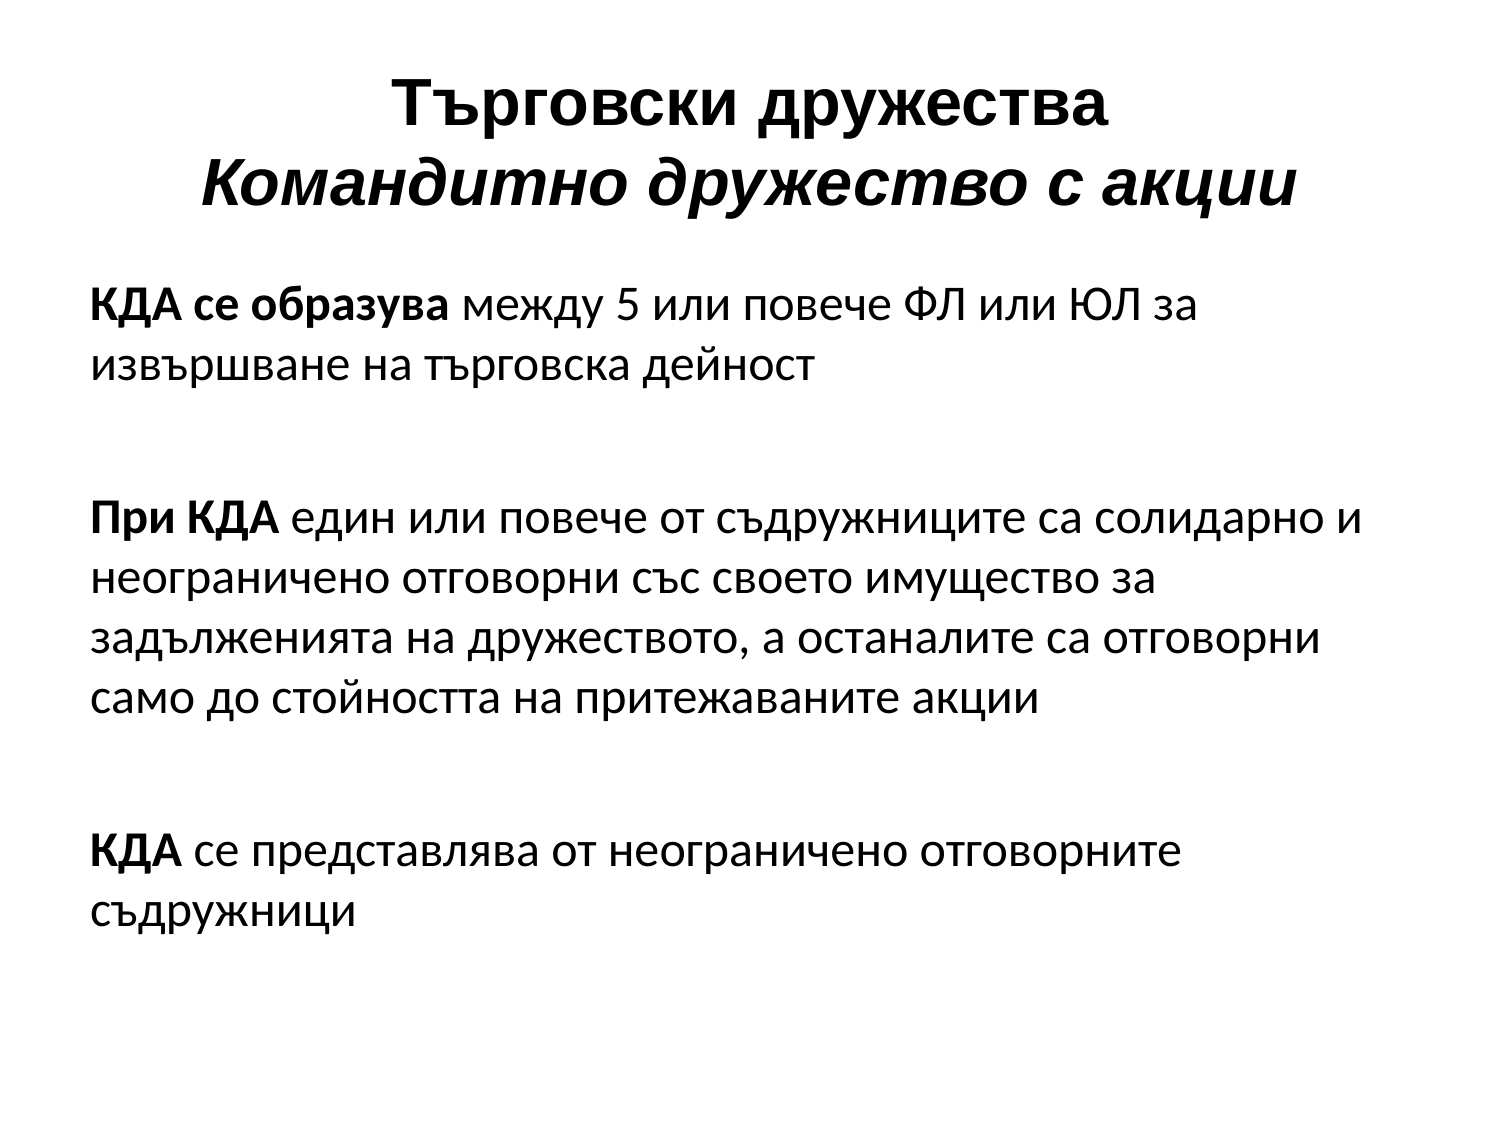

# Търговски дружества Командитно дружество с акции
КДА се образува между 5 или повече ФЛ или ЮЛ за извършване на търговска дейност
При КДА един или повече от съдружниците са солидарно и неограничено отговорни със своето имущество за задълженията на дружеството, а останалите са отговорни само до стойността на притежаваните акции
КДА се представлява от неограничено отговорните съдружници